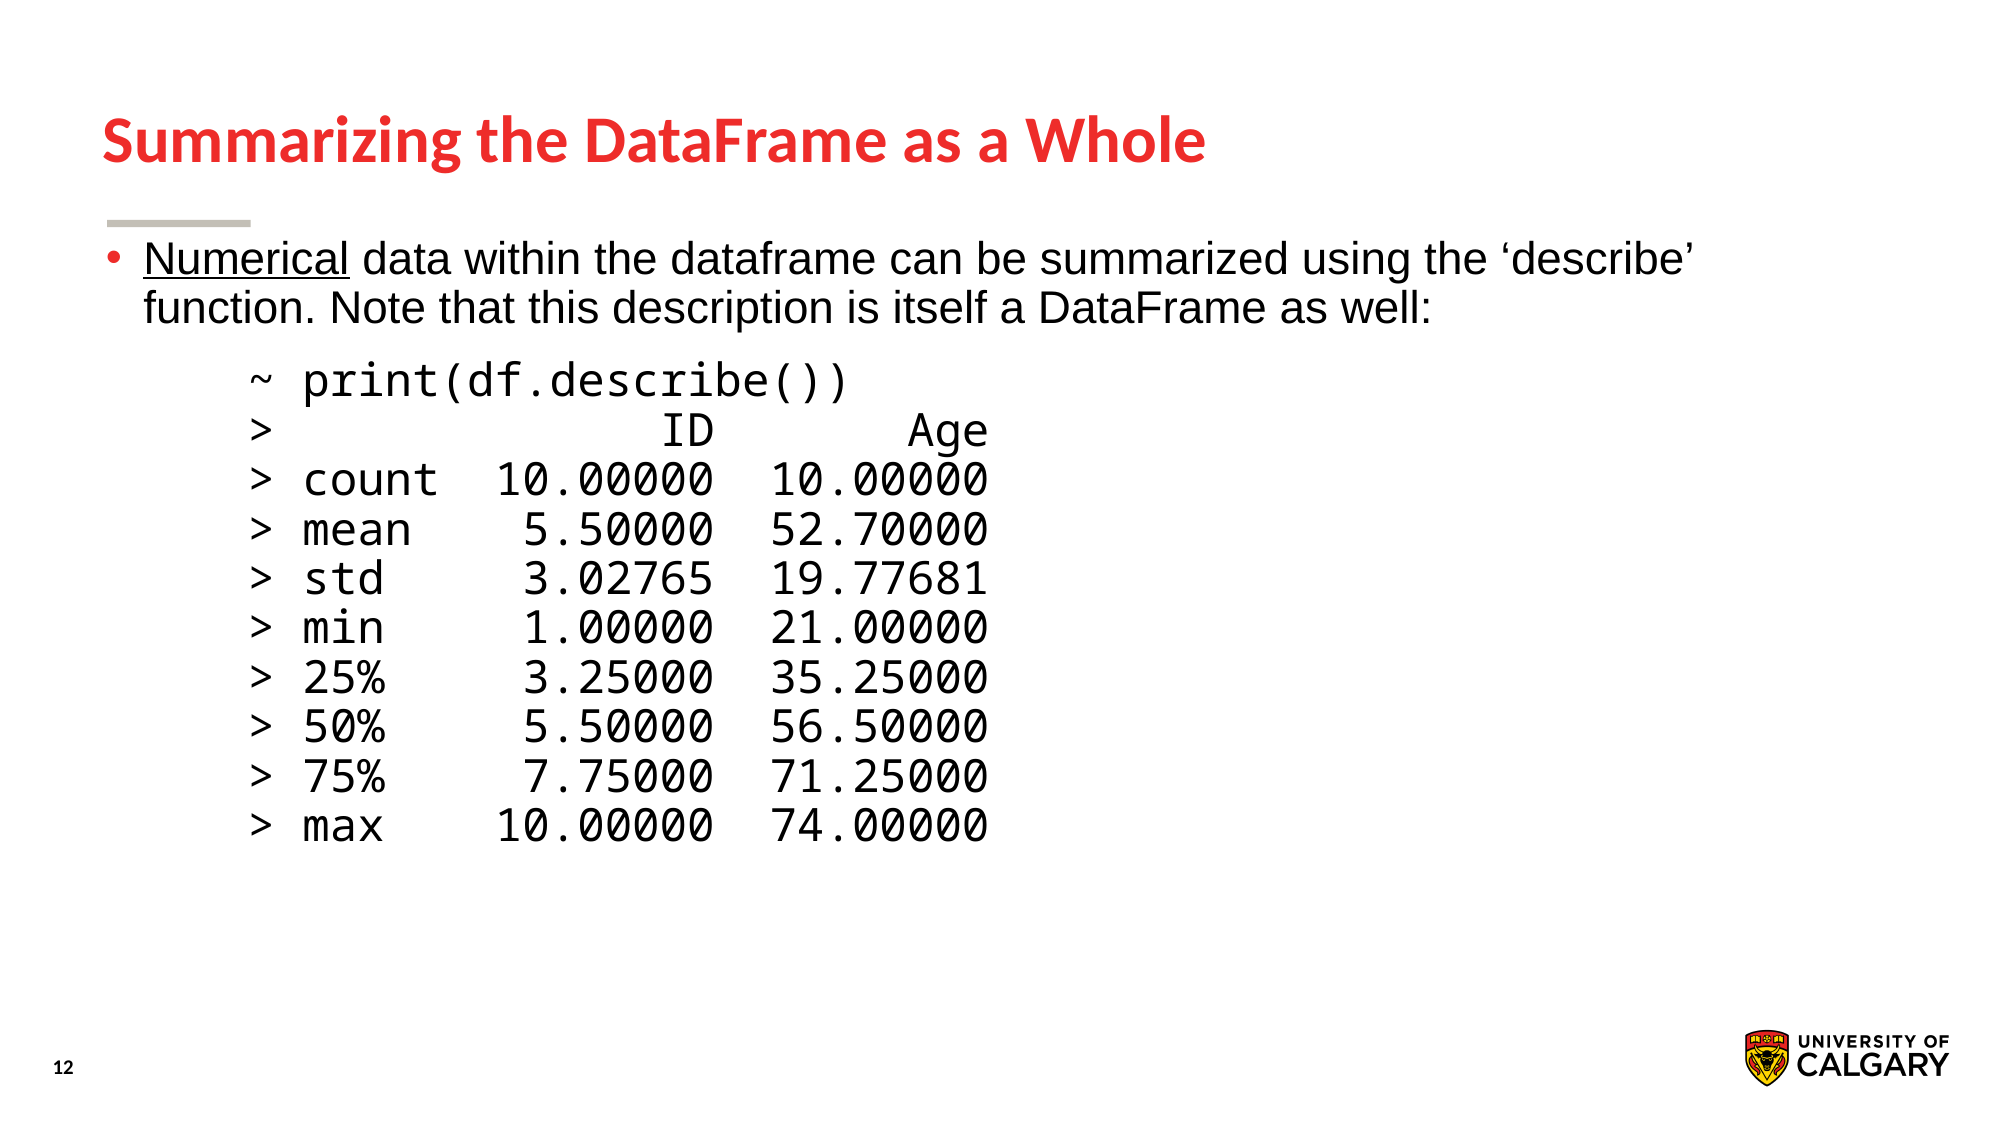

# Summarizing the DataFrame as a Whole
Numerical data within the dataframe can be summarized using the ‘describe’ function. Note that this description is itself a DataFrame as well:
~ print(df.describe())
> ID Age
> count 10.00000 10.00000
> mean 5.50000 52.70000
> std 3.02765 19.77681
> min 1.00000 21.00000
> 25% 3.25000 35.25000
> 50% 5.50000 56.50000
> 75% 7.75000 71.25000
> max 10.00000 74.00000